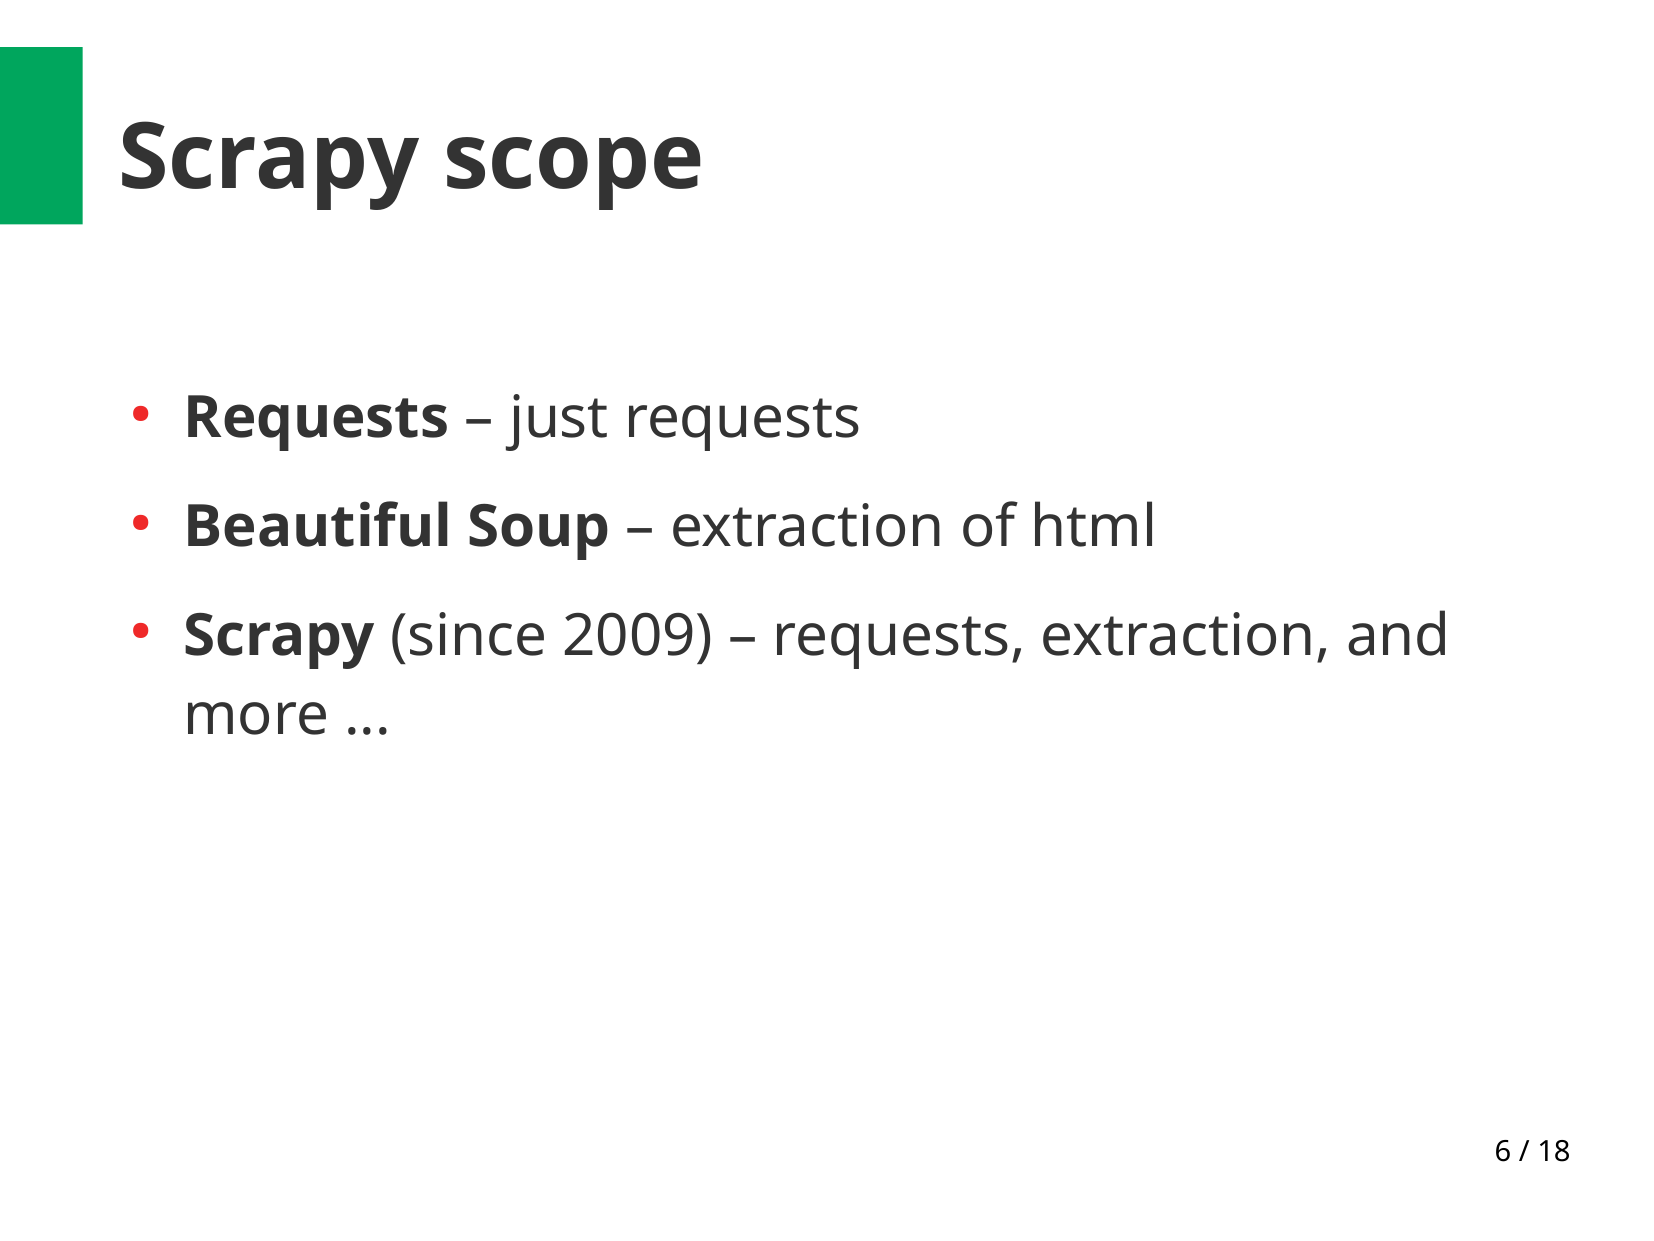

# Scrapy scope
Requests – just requests
Beautiful Soup – extraction of html
Scrapy (since 2009) – requests, extraction, and more ...
6